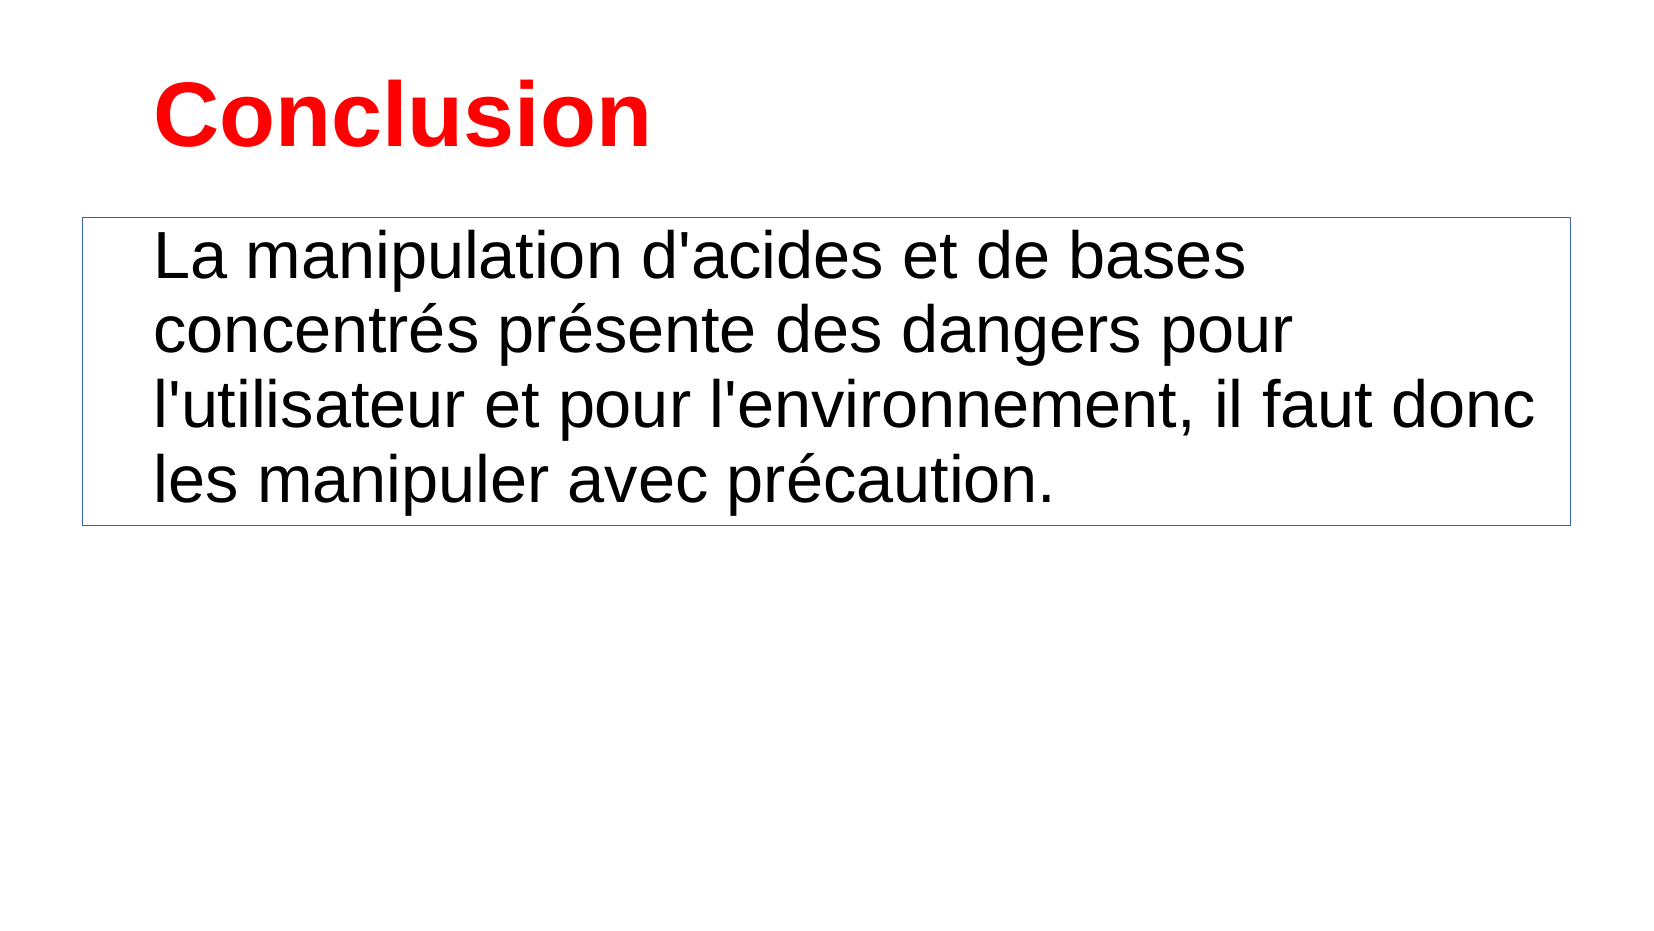

# Conclusion
La manipulation d'acides et de bases concentrés présente des dangers pour l'utilisateur et pour l'environnement, il faut donc les manipuler avec précaution.